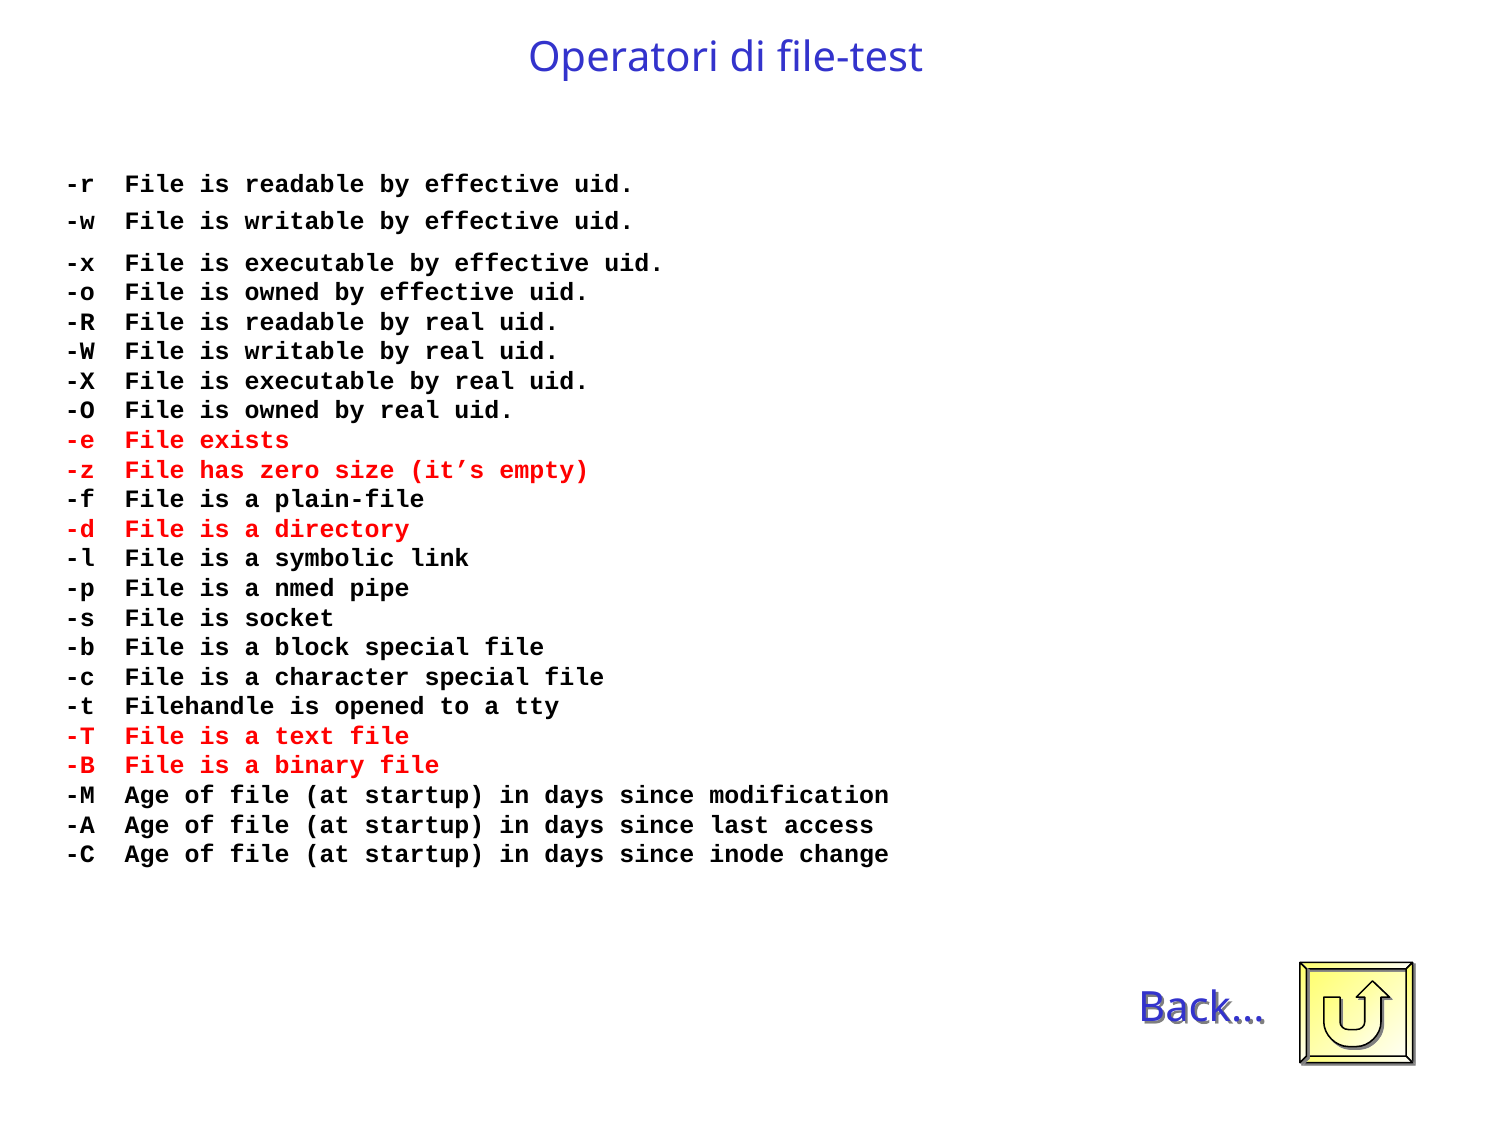

Operatori di file-test
-r File is readable by effective uid.
-w File is writable by effective uid.
-x File is executable by effective uid.
-o File is owned by effective uid.
-R File is readable by real uid.
-W File is writable by real uid.
-X File is executable by real uid.
-O File is owned by real uid.
-e File exists
-z File has zero size (it’s empty)
-f File is a plain-file
-d File is a directory
-l File is a symbolic link
-p File is a nmed pipe
-s File is socket
-b File is a block special file
-c File is a character special file
-t Filehandle is opened to a tty
-T File is a text file
-B File is a binary file
-M Age of file (at startup) in days since modification
-A Age of file (at startup) in days since last access
-C Age of file (at startup) in days since inode change
Back...